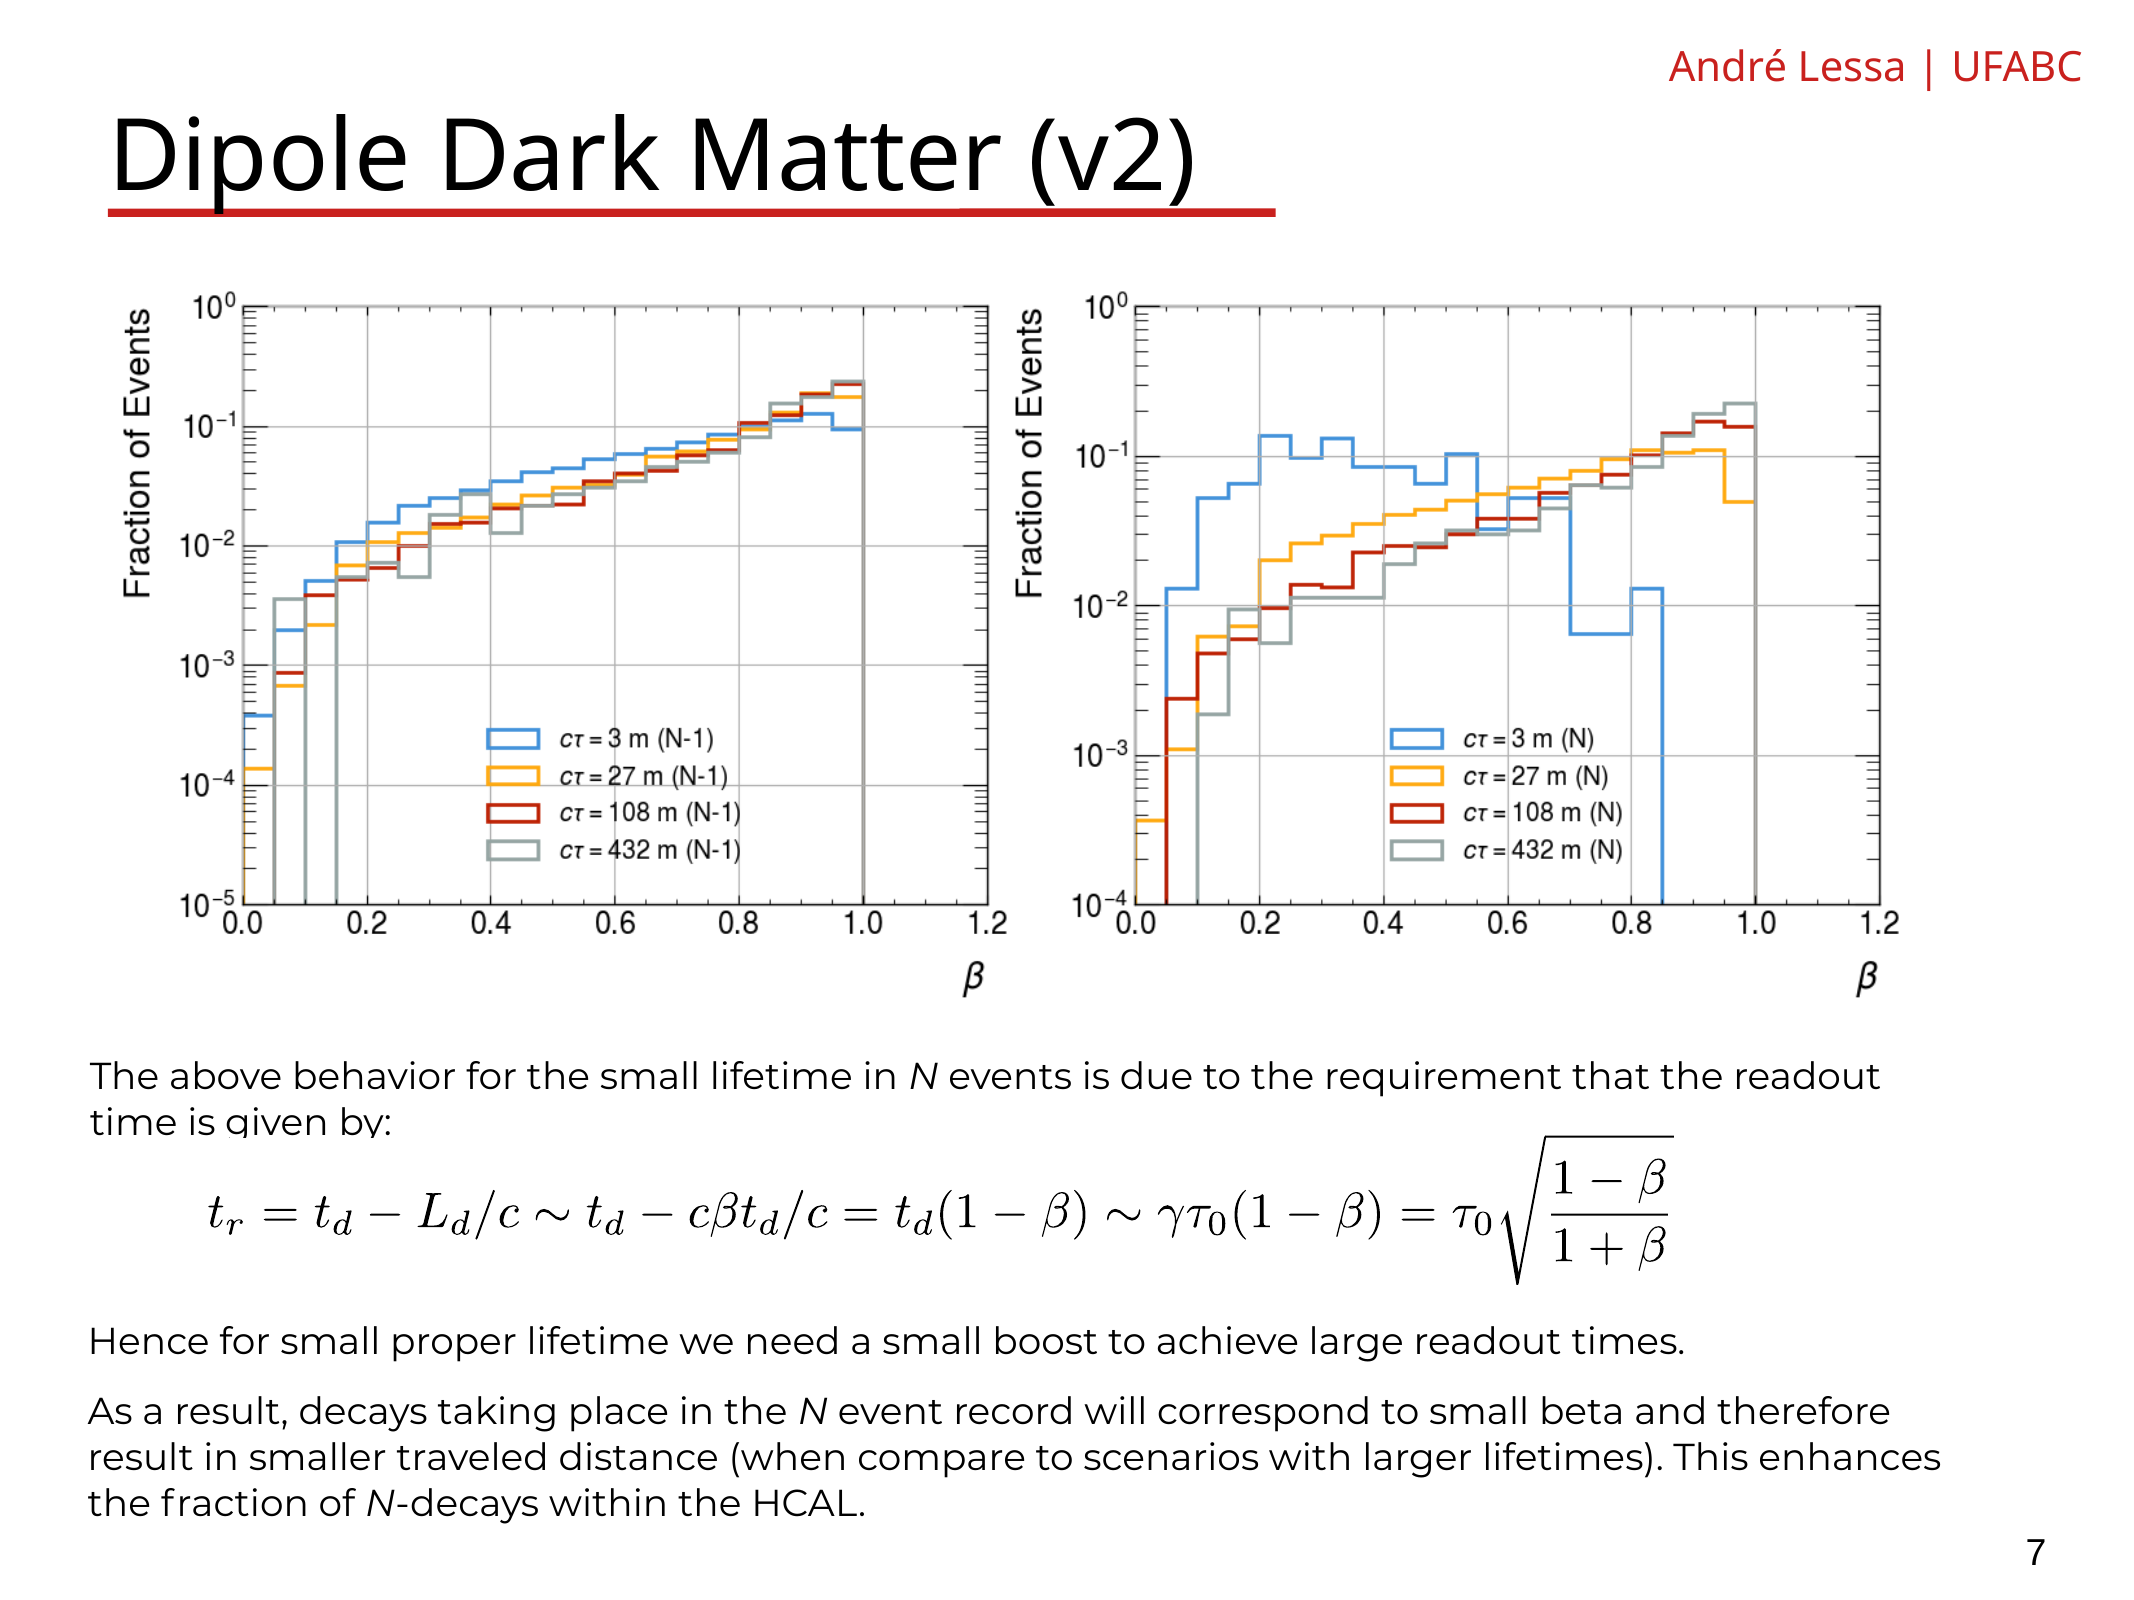

Dipole Dark Matter (v2)
The above behavior for the small lifetime in N events is due to the requirement that the readout time is given by:
Hence for small proper lifetime we need a small boost to achieve large readout times.
As a result, decays taking place in the N event record will correspond to small beta and therefore result in smaller traveled distance (when compare to scenarios with larger lifetimes). This enhances the fraction of N-decays within the HCAL.